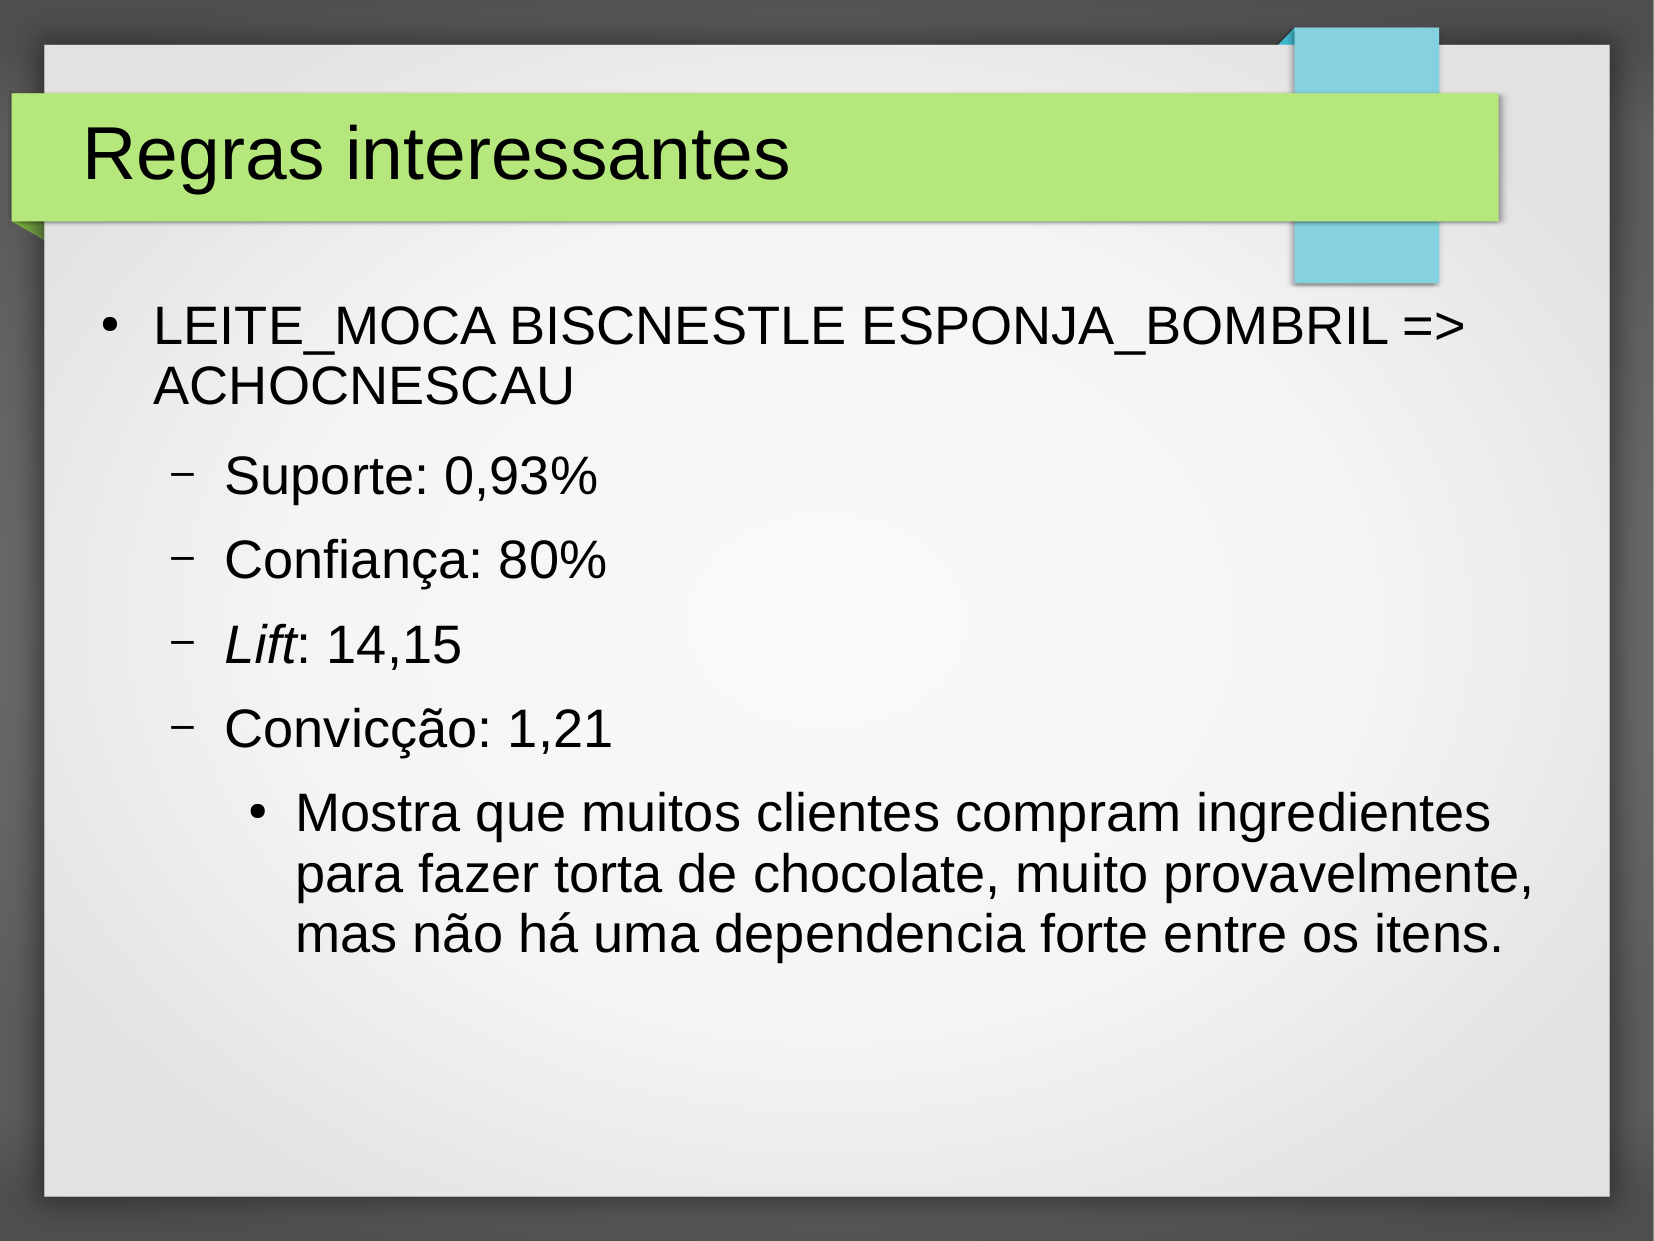

# Regras interessantes
LEITE_MOCA BISCNESTLE ESPONJA_BOMBRIL => ACHOCNESCAU
Suporte: 0,93%
Confiança: 80%
Lift: 14,15
Convicção: 1,21
Mostra que muitos clientes compram ingredientes para fazer torta de chocolate, muito provavelmente, mas não há uma dependencia forte entre os itens.